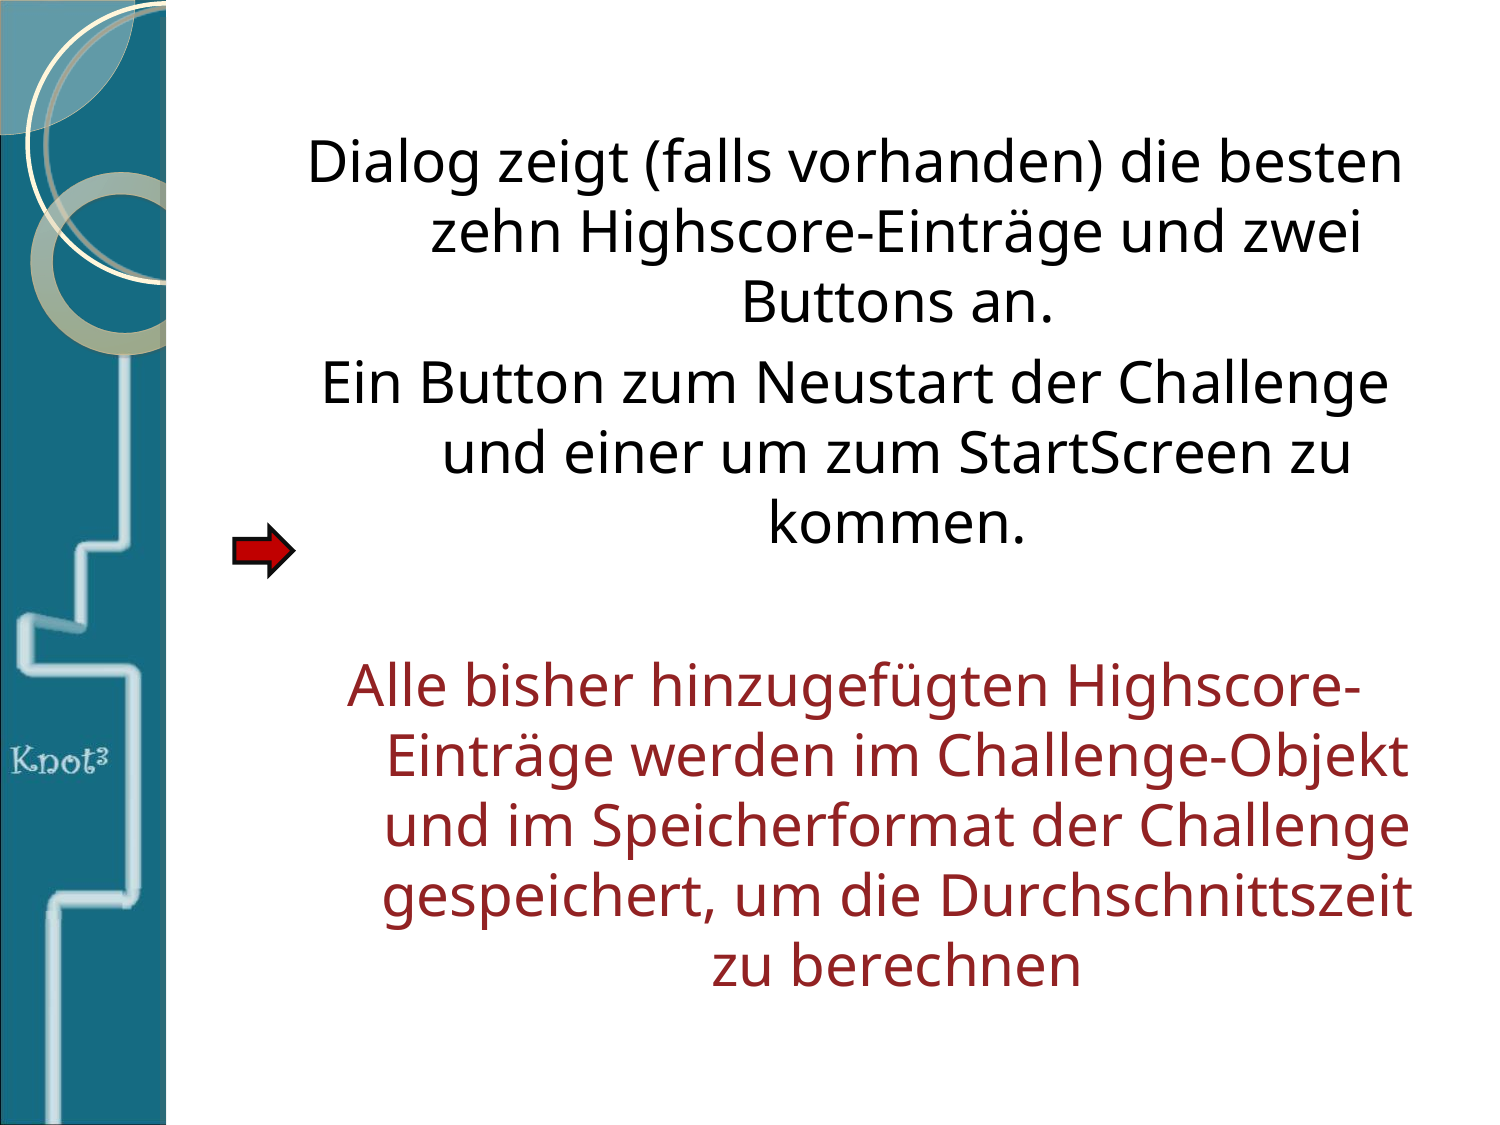

# Dialog zeigt (falls vorhanden) die besten zehn Highscore-Einträge und zwei Buttons an.
Ein Button zum Neustart der Challenge und einer um zum StartScreen zu kommen.
Alle bisher hinzugefügten Highscore-Einträge werden im Challenge-Objekt und im Speicherformat der Challenge gespeichert, um die Durchschnittszeit zu berechnen